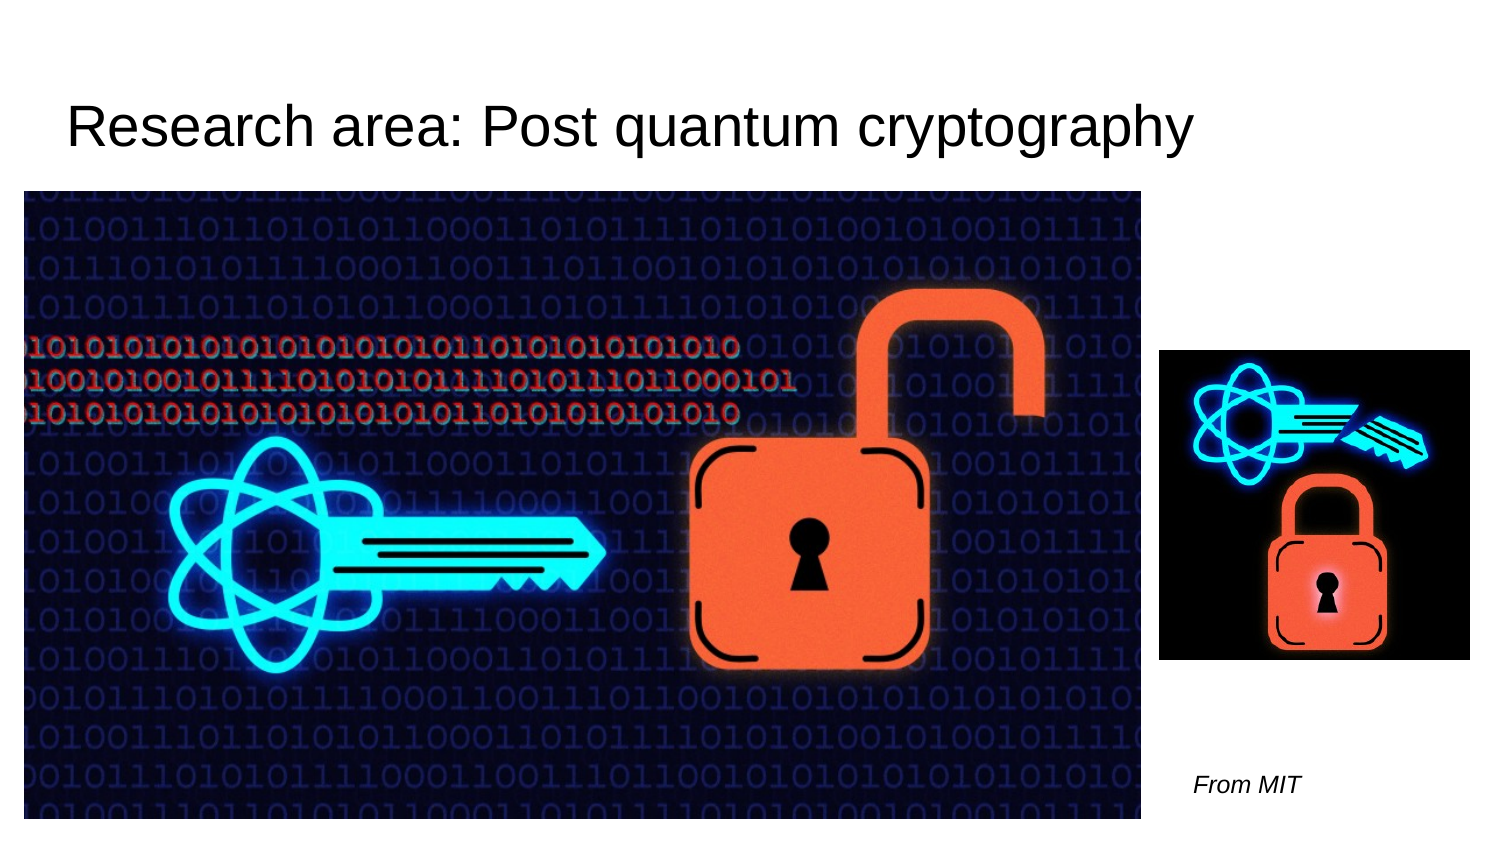

# Research area: Post quantum cryptography
From MIT